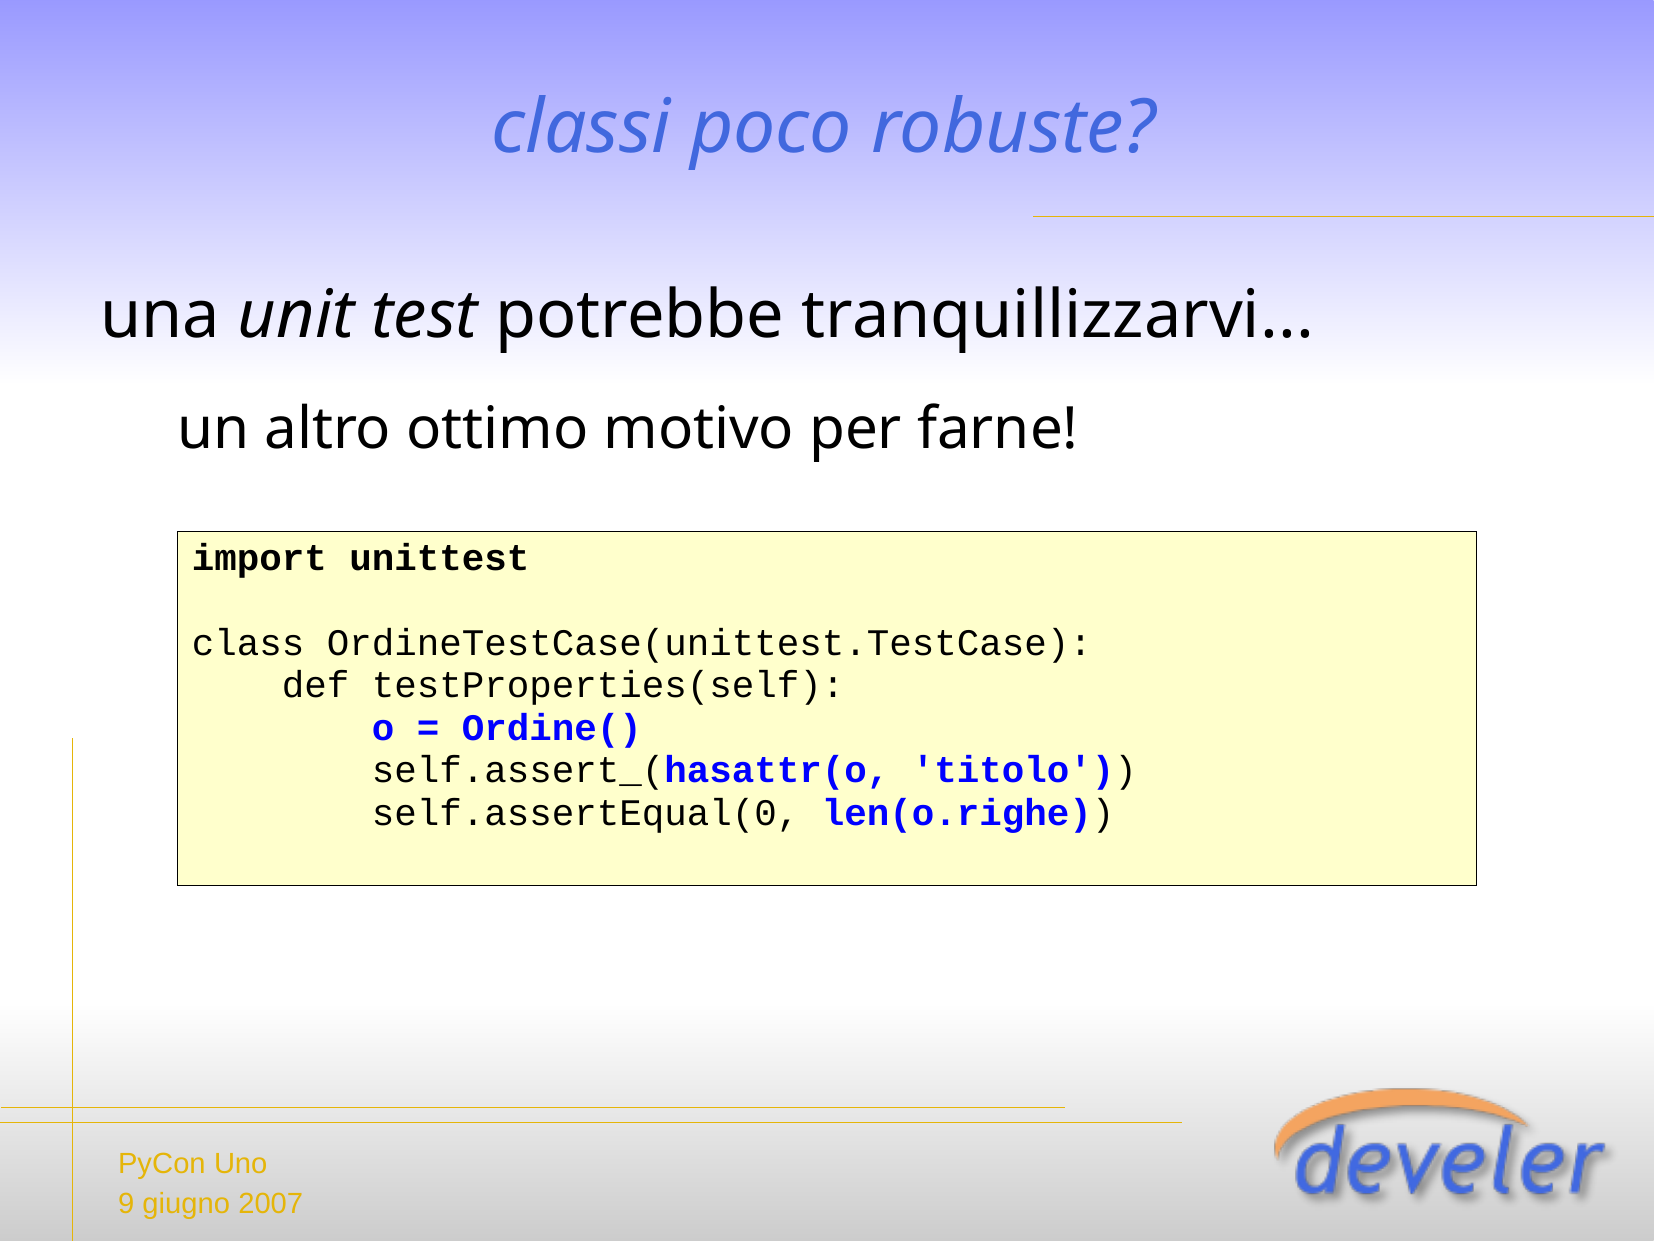

# classi poco robuste?
una unit test potrebbe tranquillizzarvi...
un altro ottimo motivo per farne!
import unittest
class OrdineTestCase(unittest.TestCase):
 def testProperties(self):
 o = Ordine()
 self.assert_(hasattr(o, 'titolo'))
 self.assertEqual(0, len(o.righe))
PyCon Uno
9 giugno 2007